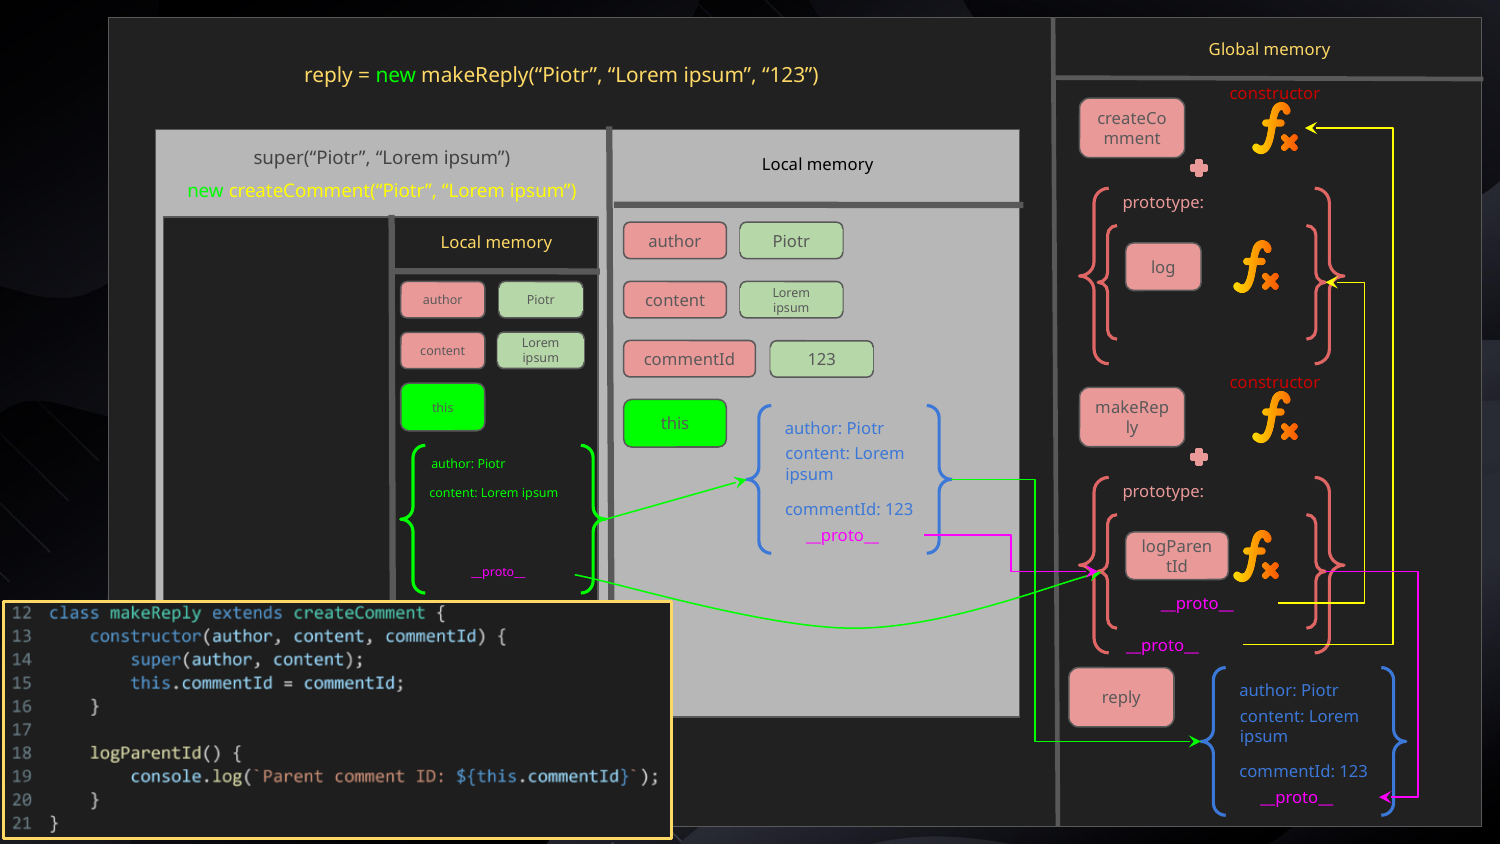

Global memory
reply = new makeReply(“Piotr”, “Lorem ipsum”, “123”)
constructor
createComment
Local memory
super(“Piotr”, “Lorem ipsum”)
new createComment(“Piotr”, “Lorem ipsum”)
prototype:
Local memory
author
Piotr
log
author
Piotr
content
Lorem ipsum
Lorem ipsum
content
commentId
123
constructor
this
makeReply
this
author: Piotr
author: Piotr
content: Lorem ipsum
content: Lorem ipsum
prototype:
commentId: 123
__proto__
logParentId
__proto__
__proto__
__proto__
reply
author: Piotr
content: Lorem ipsum
commentId: 123
__proto__